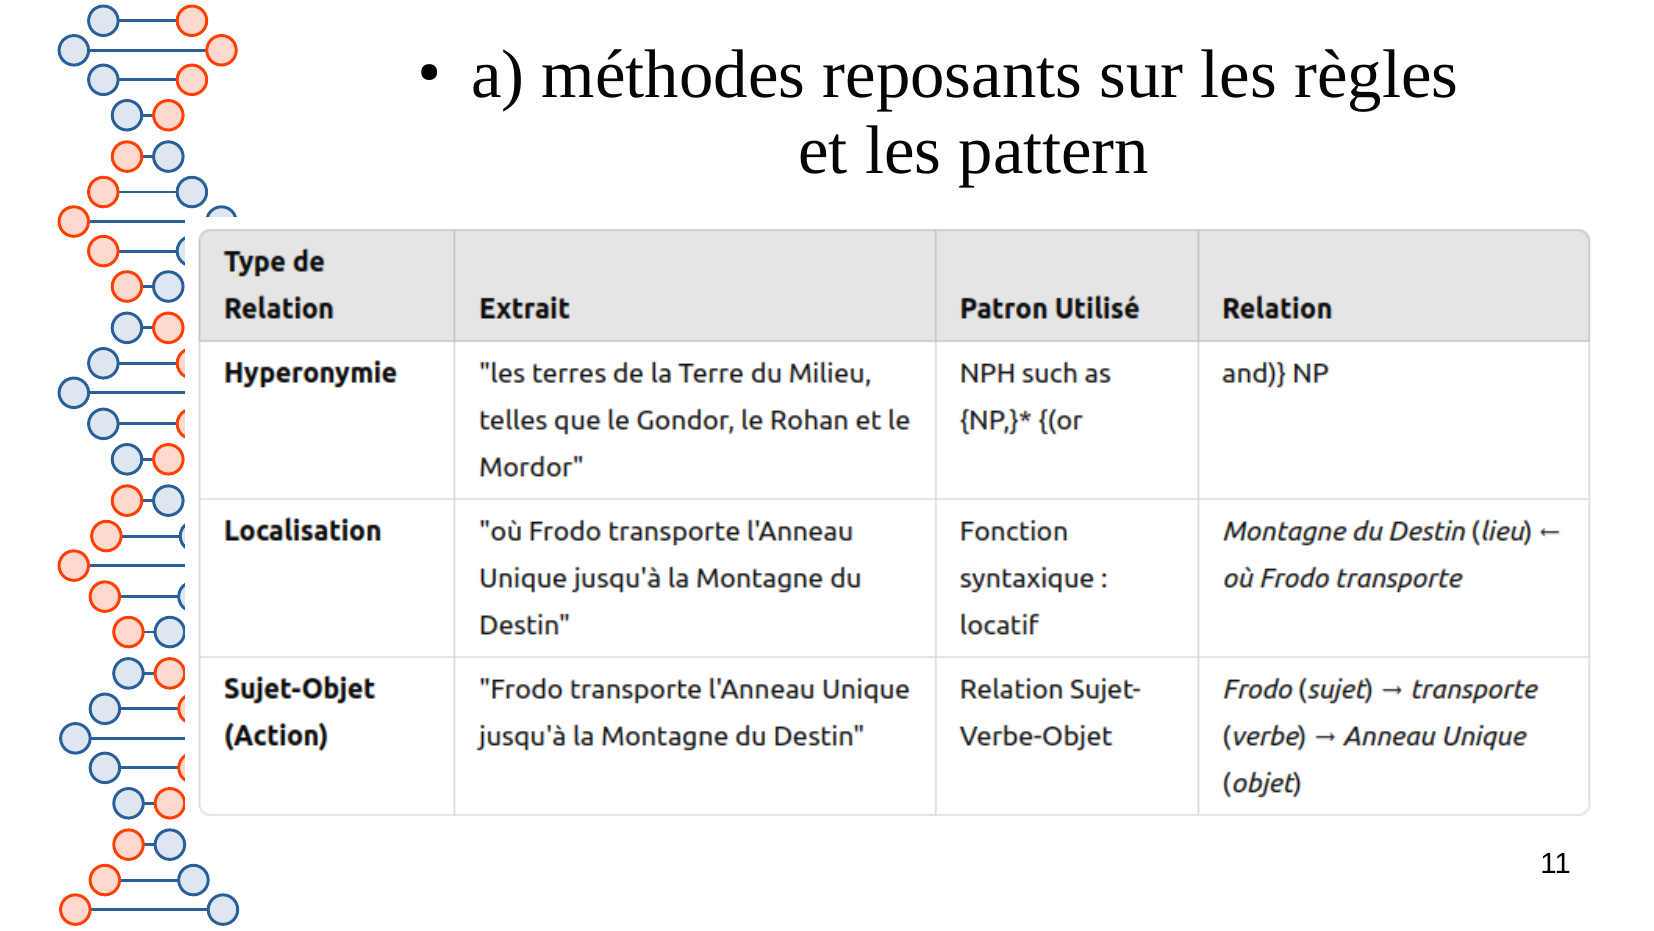

# a) méthodes reposants sur les règles et les pattern
11